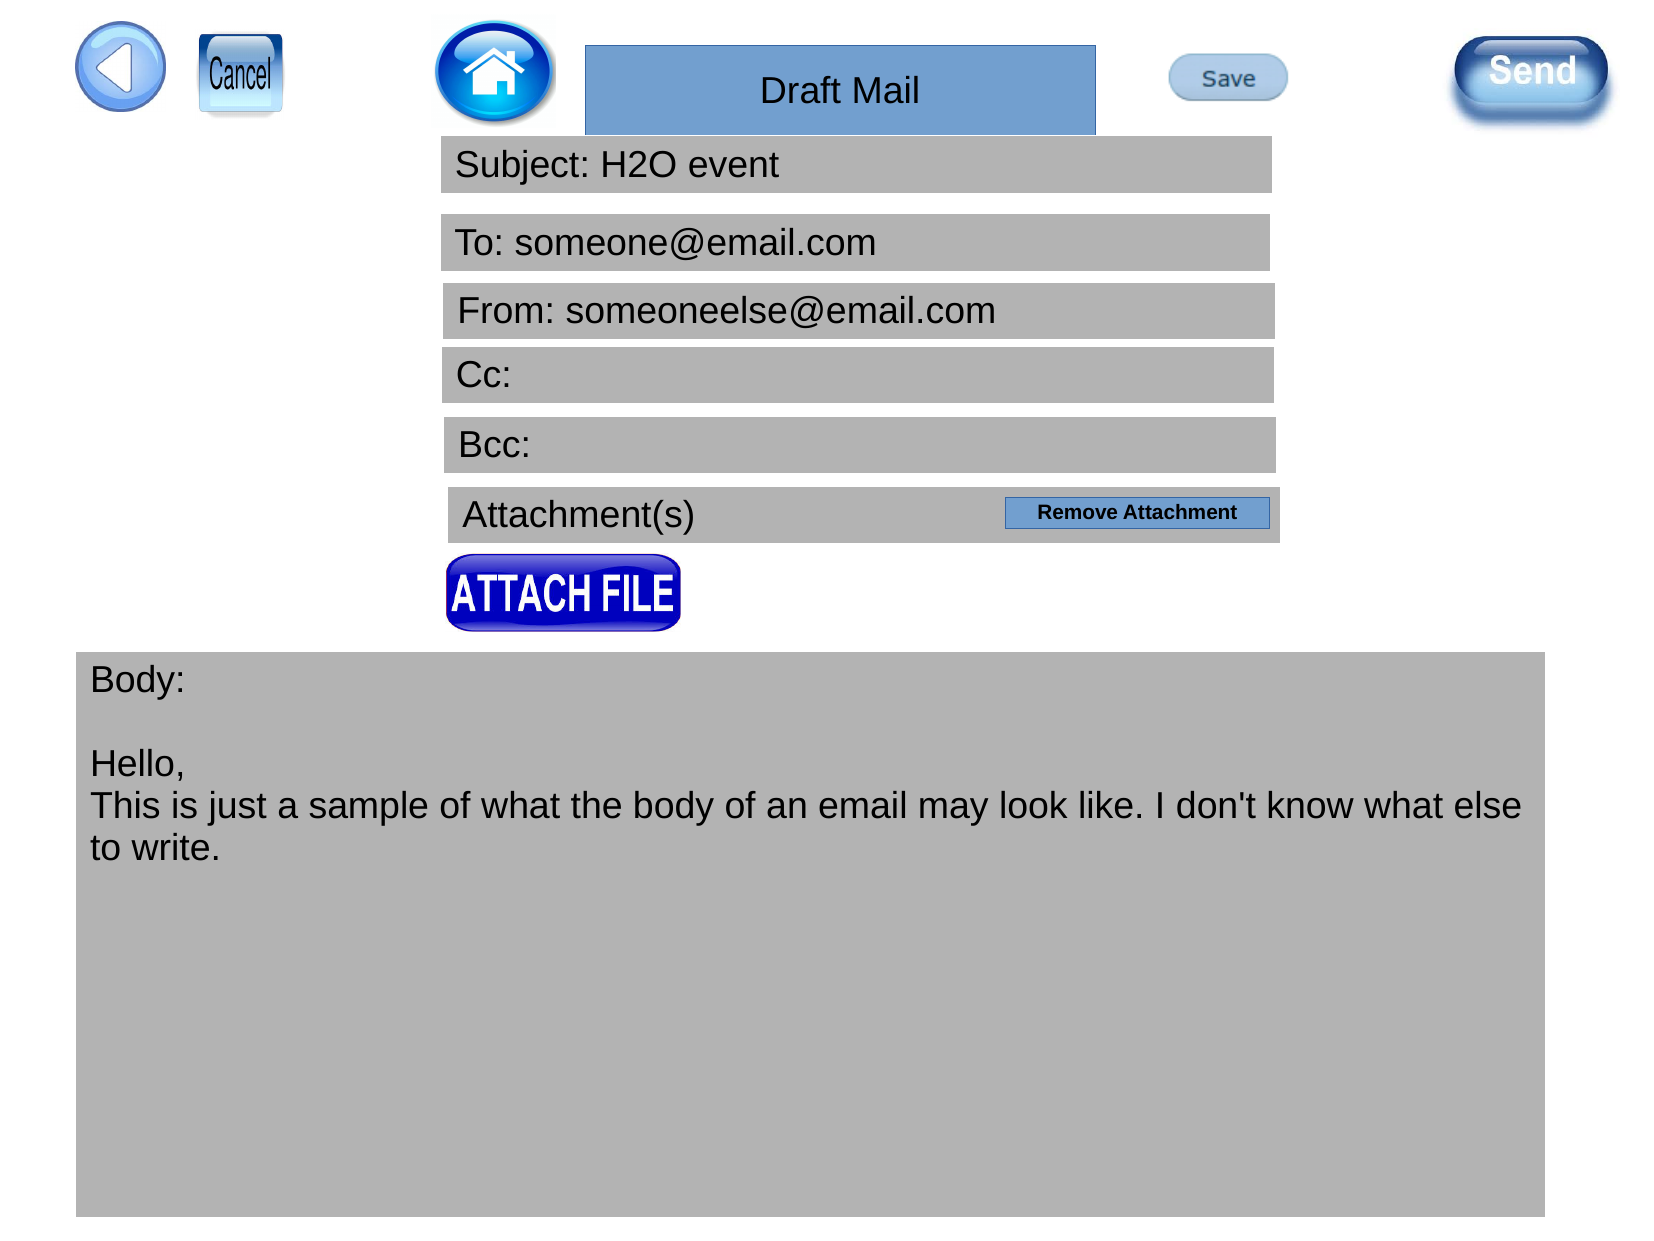

Draft Mail
| Subject: H2O event |
| --- |
| To: someone@email.com |
| --- |
| From: someoneelse@email.com |
| --- |
| Cc: |
| --- |
| Bcc: |
| --- |
| Attachment(s) |
| --- |
Remove Attachment
| Body: Hello, This is just a sample of what the body of an email may look like. I don't know what else to write. |
| --- |